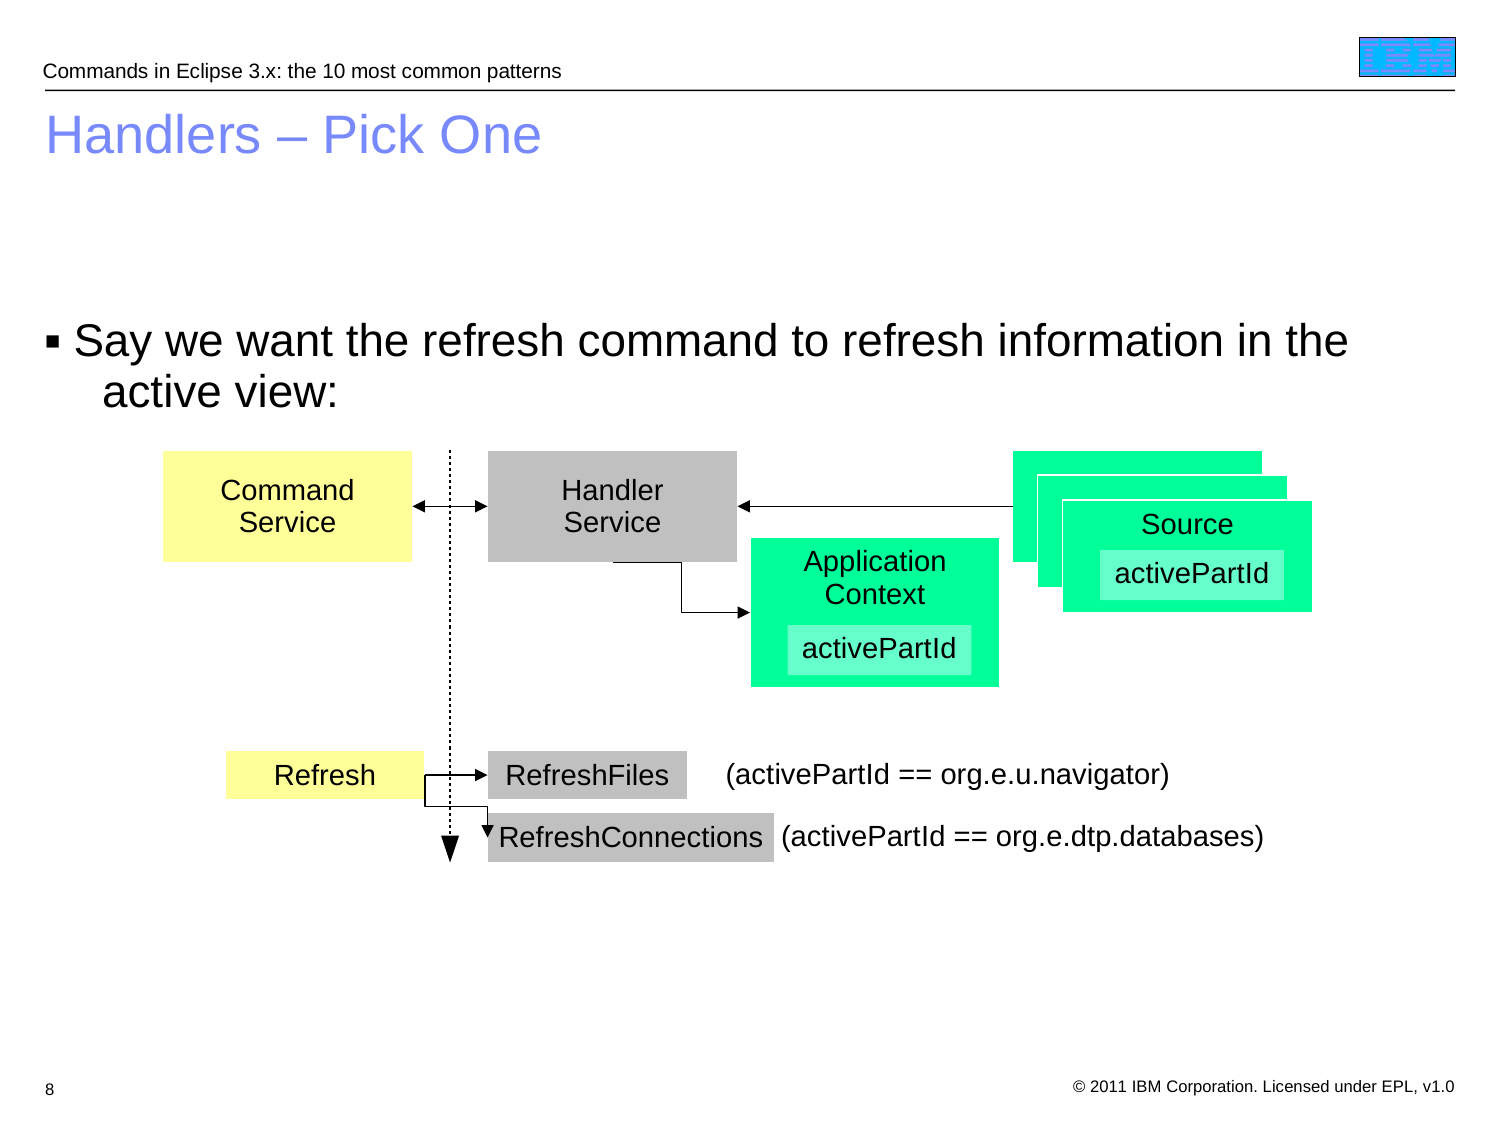

Commands in Eclipse 3.x: the 10 most common patterns
# Handlers – Pick One
Say we want the refresh command to refresh information in the active view:
Command
Service
Handler
Service
Source
Application
Context
activePartId
activePartId
Refresh
RefreshFiles
(activePartId == org.e.u.navigator)
RefreshConnections
(activePartId == org.e.dtp.databases)
8